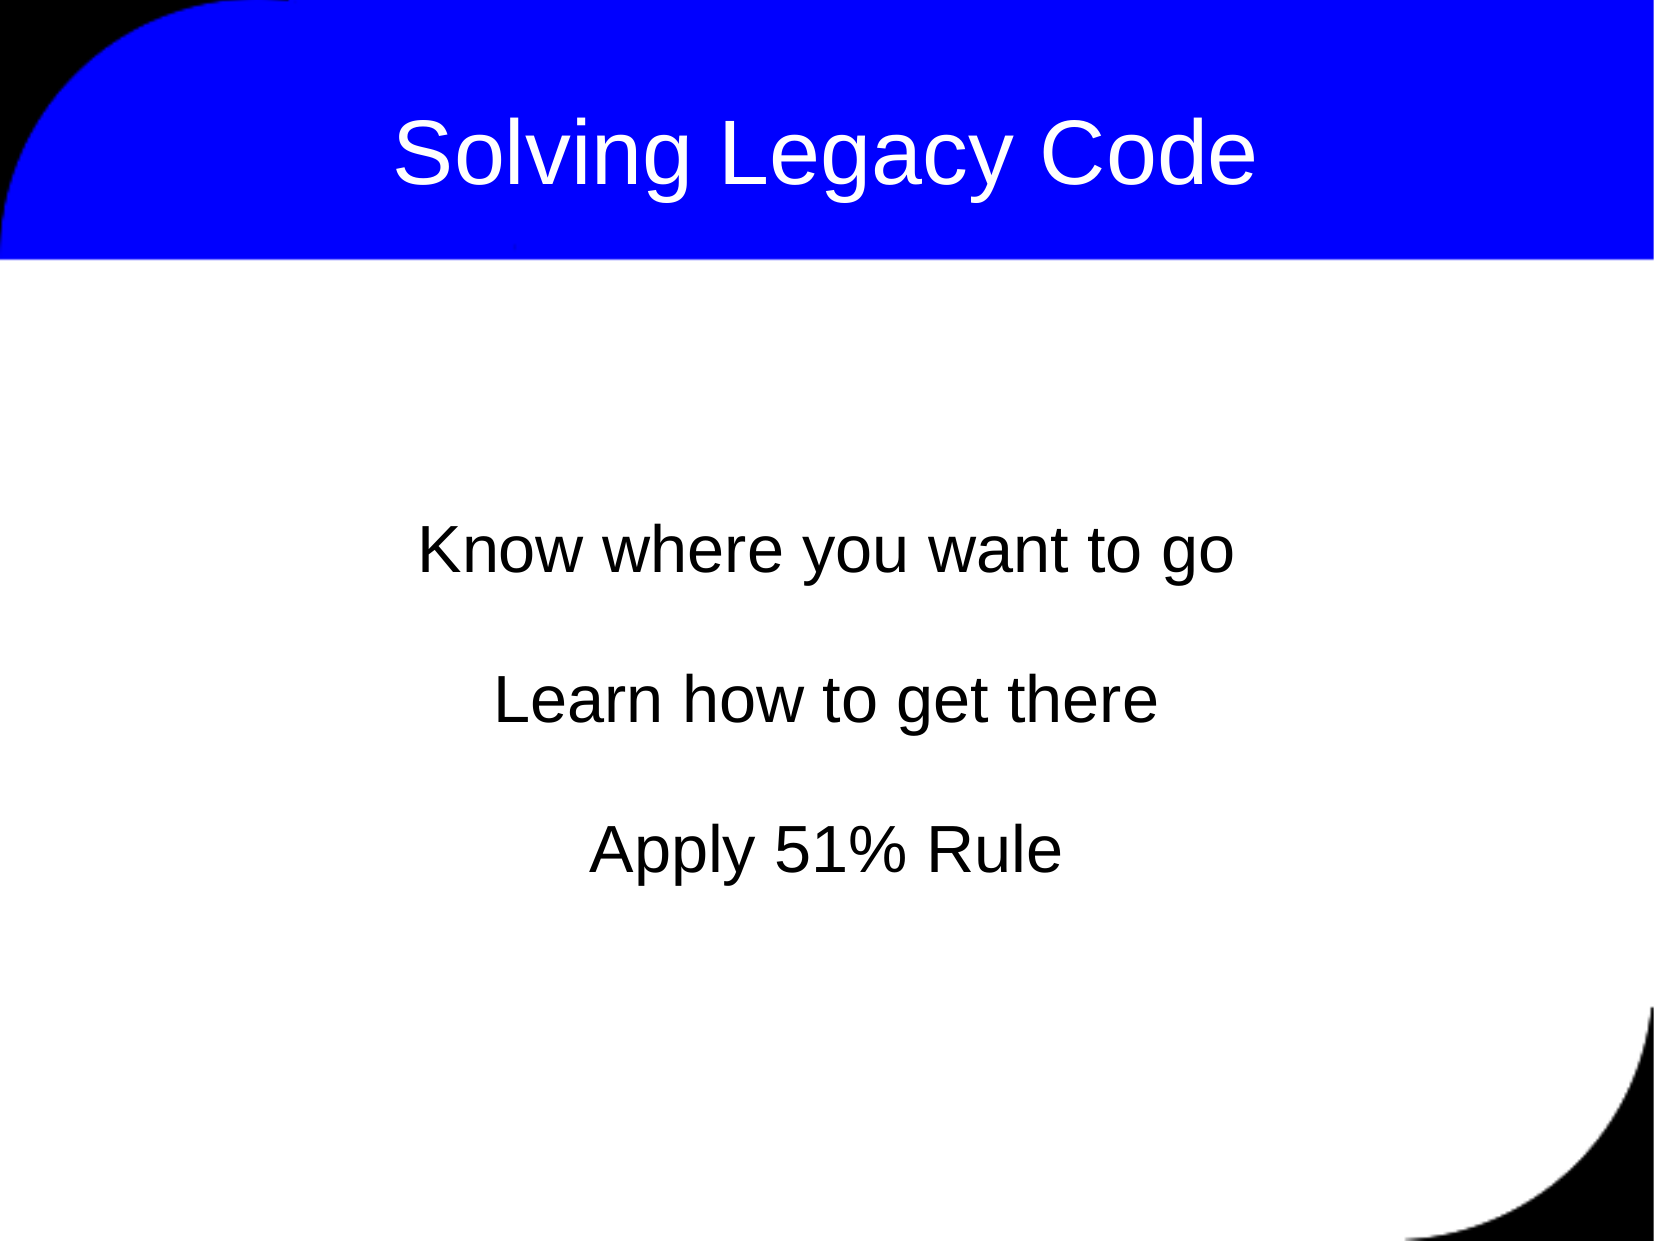

Solving Legacy Code
# Know where you want to go
Learn how to get there
Apply 51% Rule